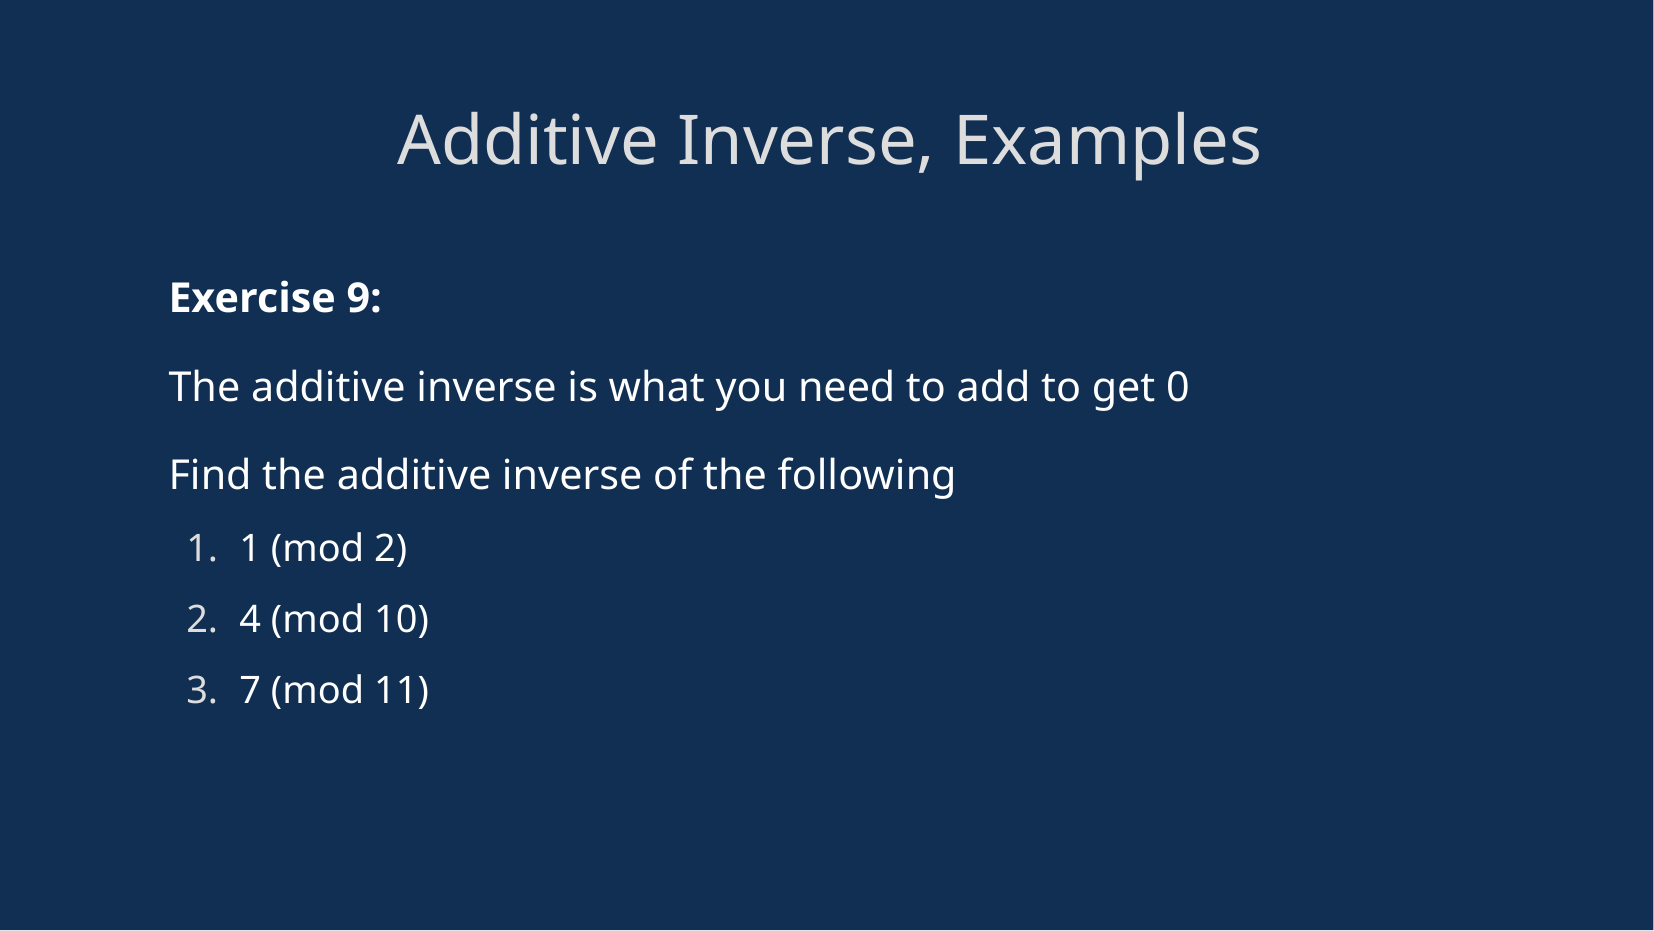

# Additive Inverse, Examples
Exercise 9:
The additive inverse is what you need to add to get 0
Find the additive inverse of the following
1 (mod 2)
4 (mod 10)
7 (mod 11)